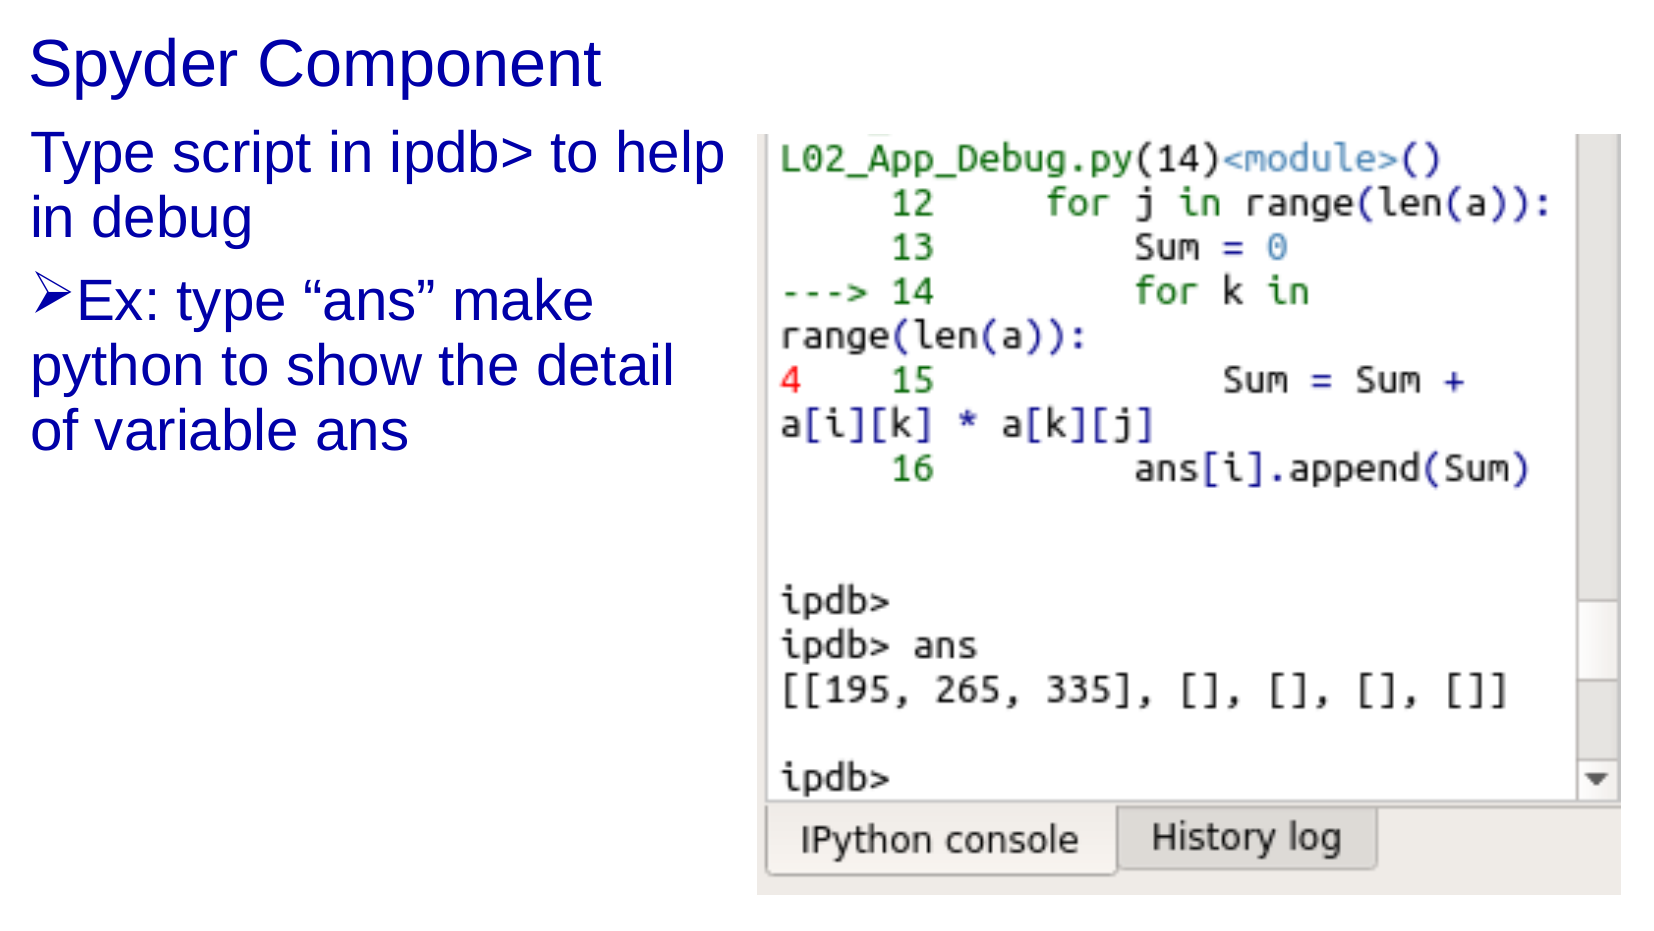

# Spyder Component
Type script in ipdb> to help in debug
Ex: type “ans” make python to show the detail of variable ans